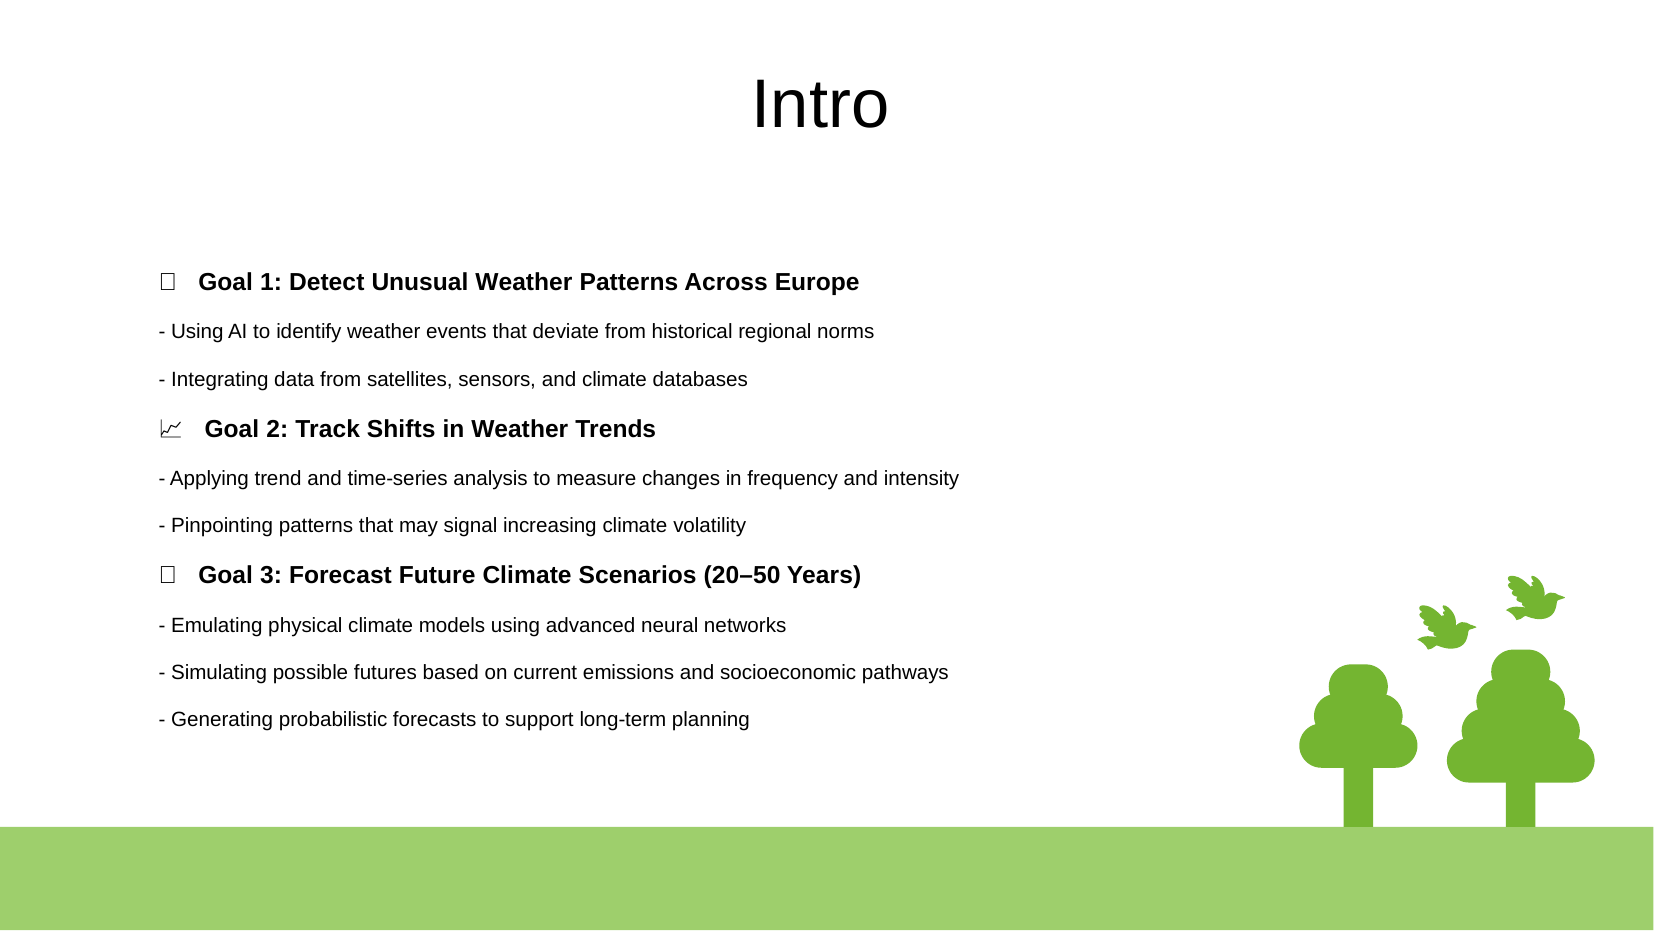

# Intro
🔎 Goal 1: Detect Unusual Weather Patterns Across Europe
- Using AI to identify weather events that deviate from historical regional norms
- Integrating data from satellites, sensors, and climate databases
📈 Goal 2: Track Shifts in Weather Trends
- Applying trend and time-series analysis to measure changes in frequency and intensity
- Pinpointing patterns that may signal increasing climate volatility
🔮 Goal 3: Forecast Future Climate Scenarios (20–50 Years)
- Emulating physical climate models using advanced neural networks
- Simulating possible futures based on current emissions and socioeconomic pathways
- Generating probabilistic forecasts to support long-term planning